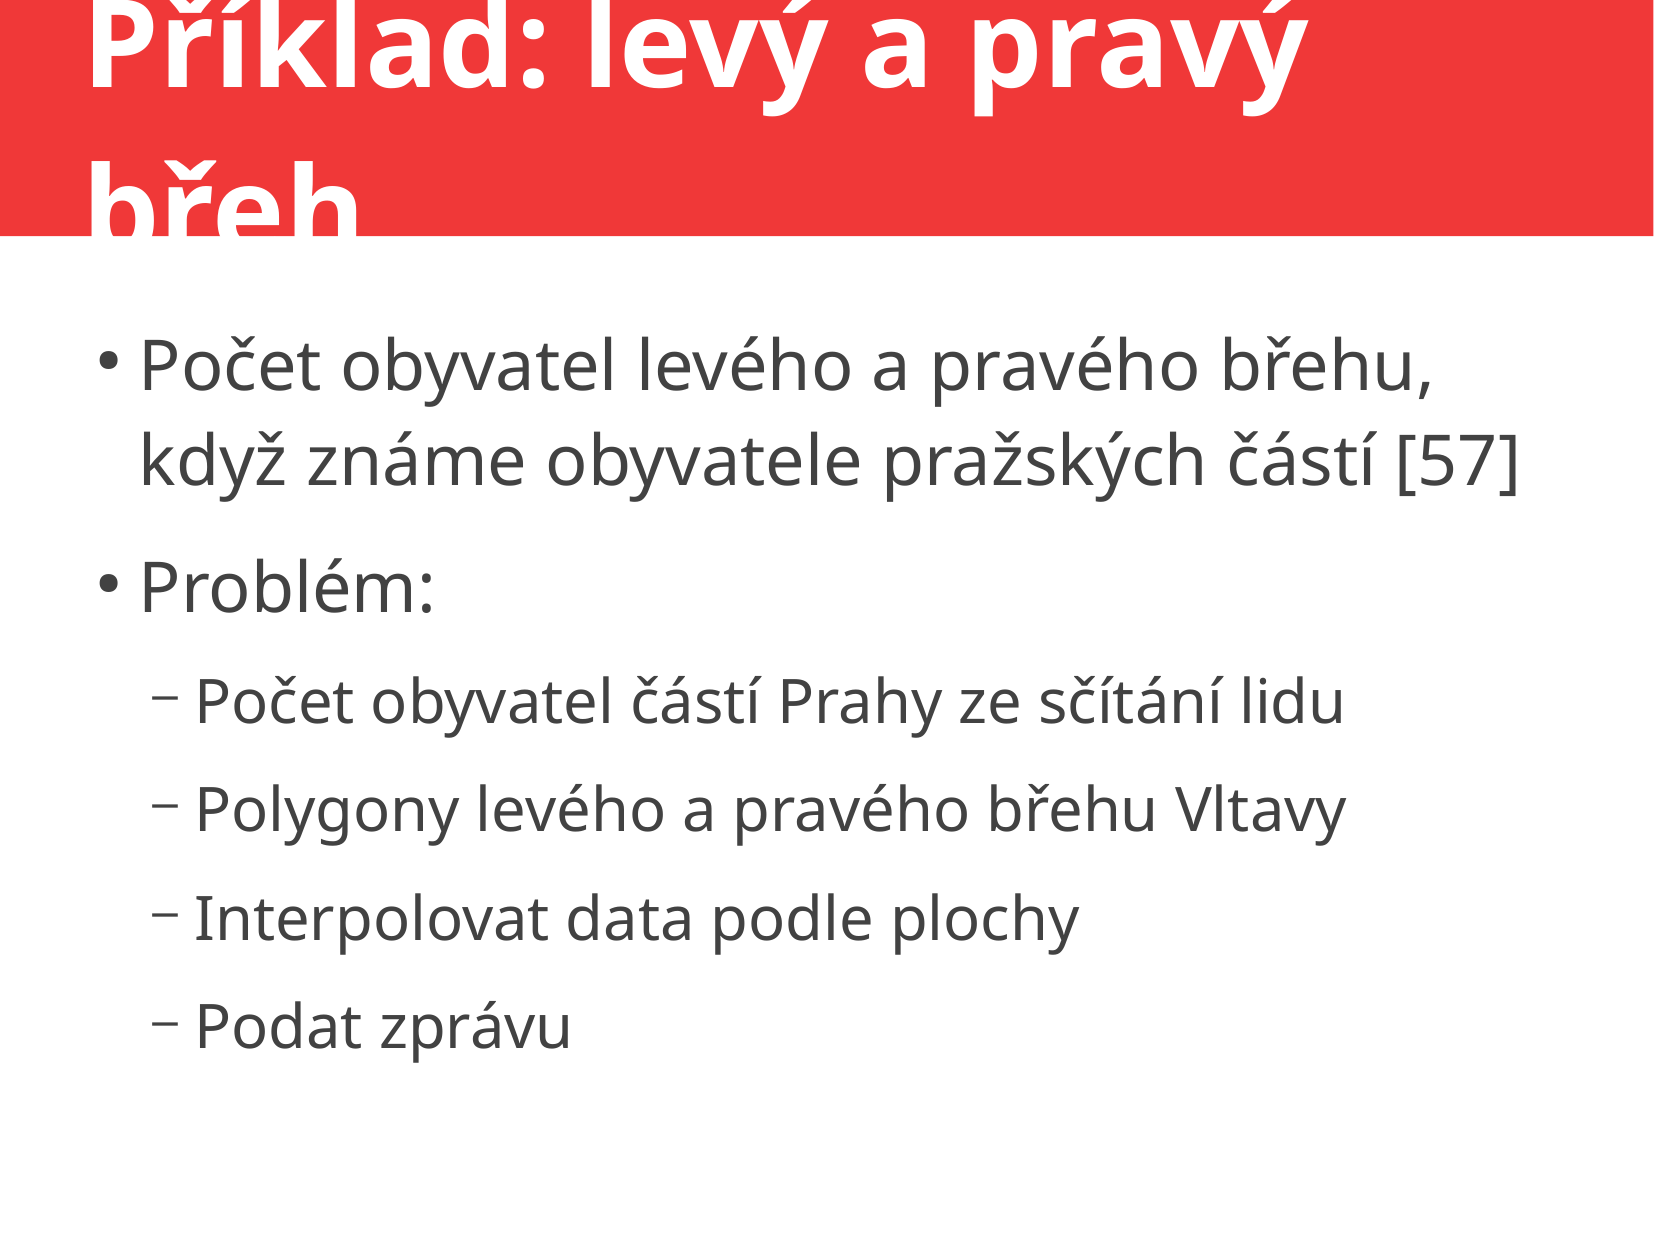

# Příklad: levý a pravý břeh
Počet obyvatel levého a pravého břehu, když známe obyvatele pražských částí [57]
Problém:
Počet obyvatel částí Prahy ze sčítání lidu
Polygony levého a pravého břehu Vltavy
Interpolovat data podle plochy
Podat zprávu